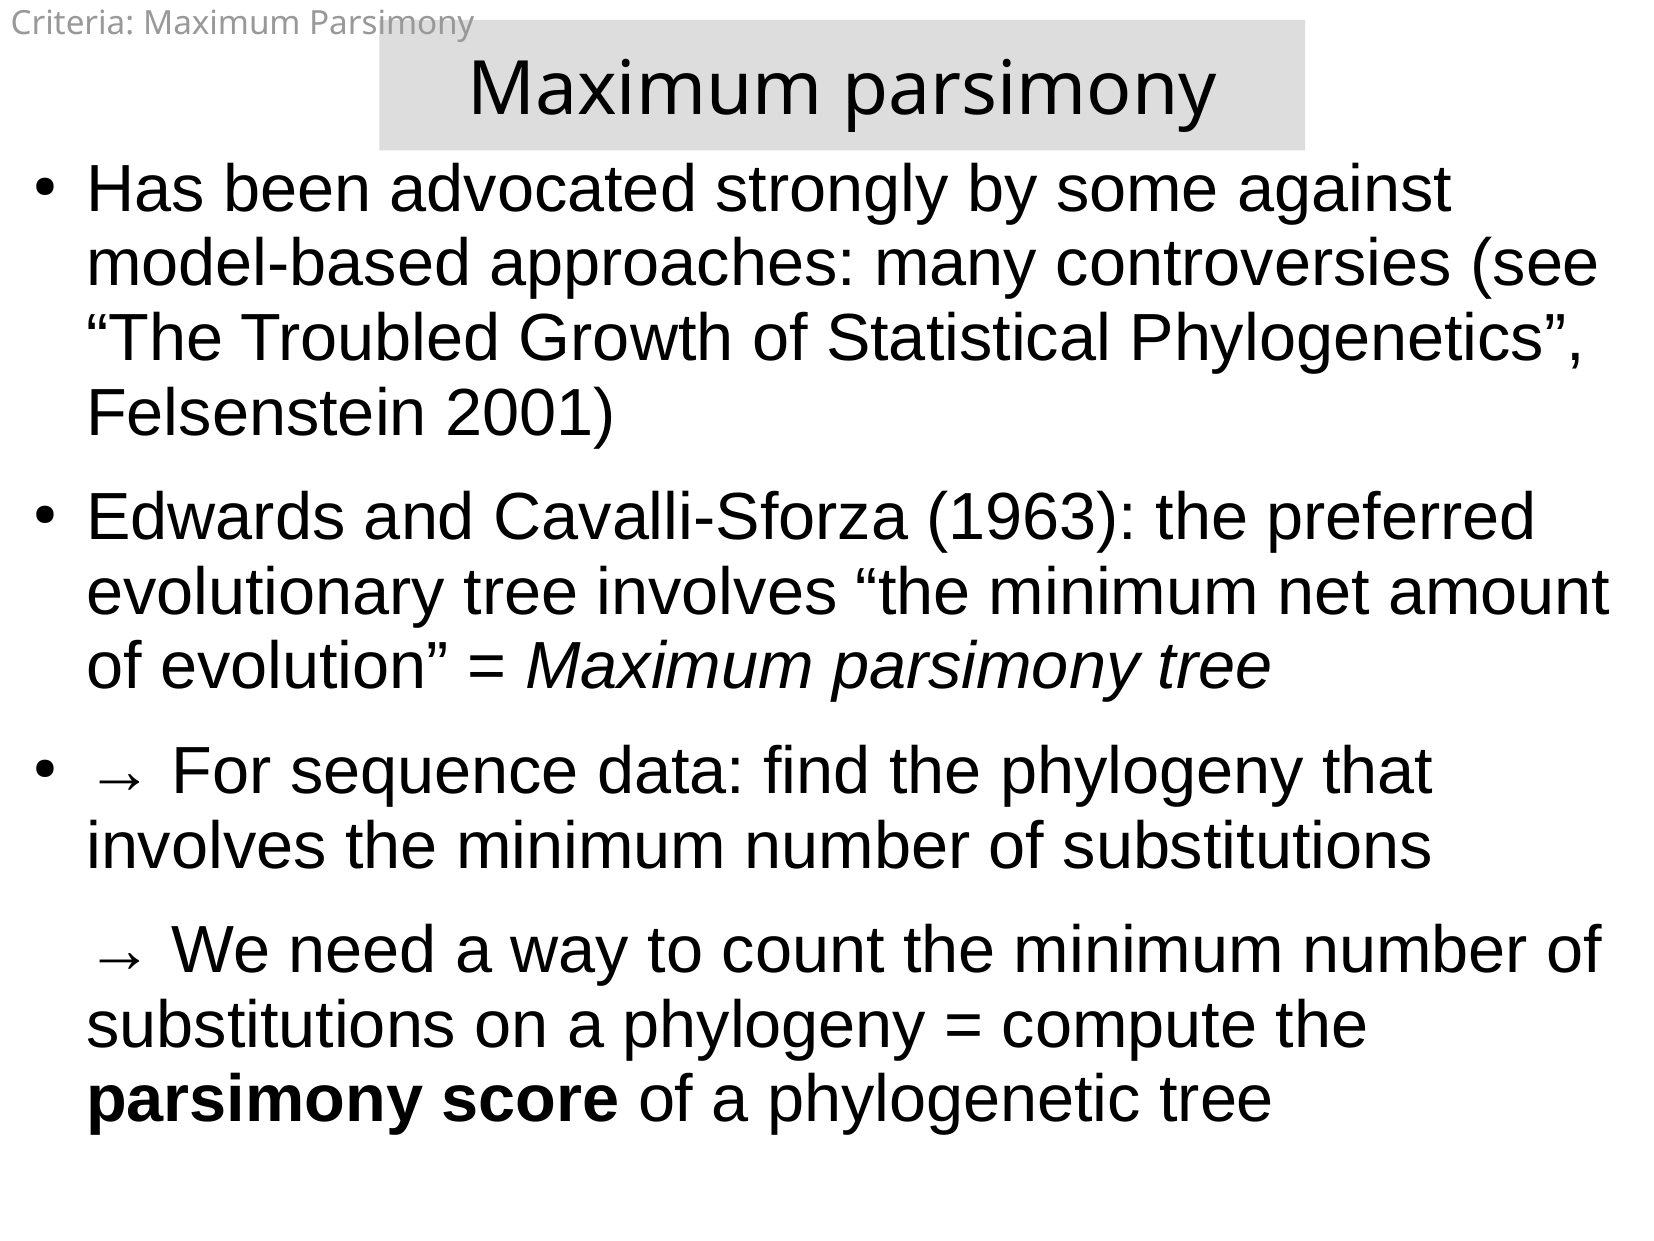

Criteria: Maximum Parsimony
# Maximum parsimony
Has been advocated strongly by some against model-based approaches: many controversies (see “The Troubled Growth of Statistical Phylogenetics”, Felsenstein 2001)
Edwards and Cavalli-Sforza (1963): the preferred evolutionary tree involves “the minimum net amount of evolution” = Maximum parsimony tree
→ For sequence data: find the phylogeny that involves the minimum number of substitutions
→ We need a way to count the minimum number of substitutions on a phylogeny = compute the parsimony score of a phylogenetic tree